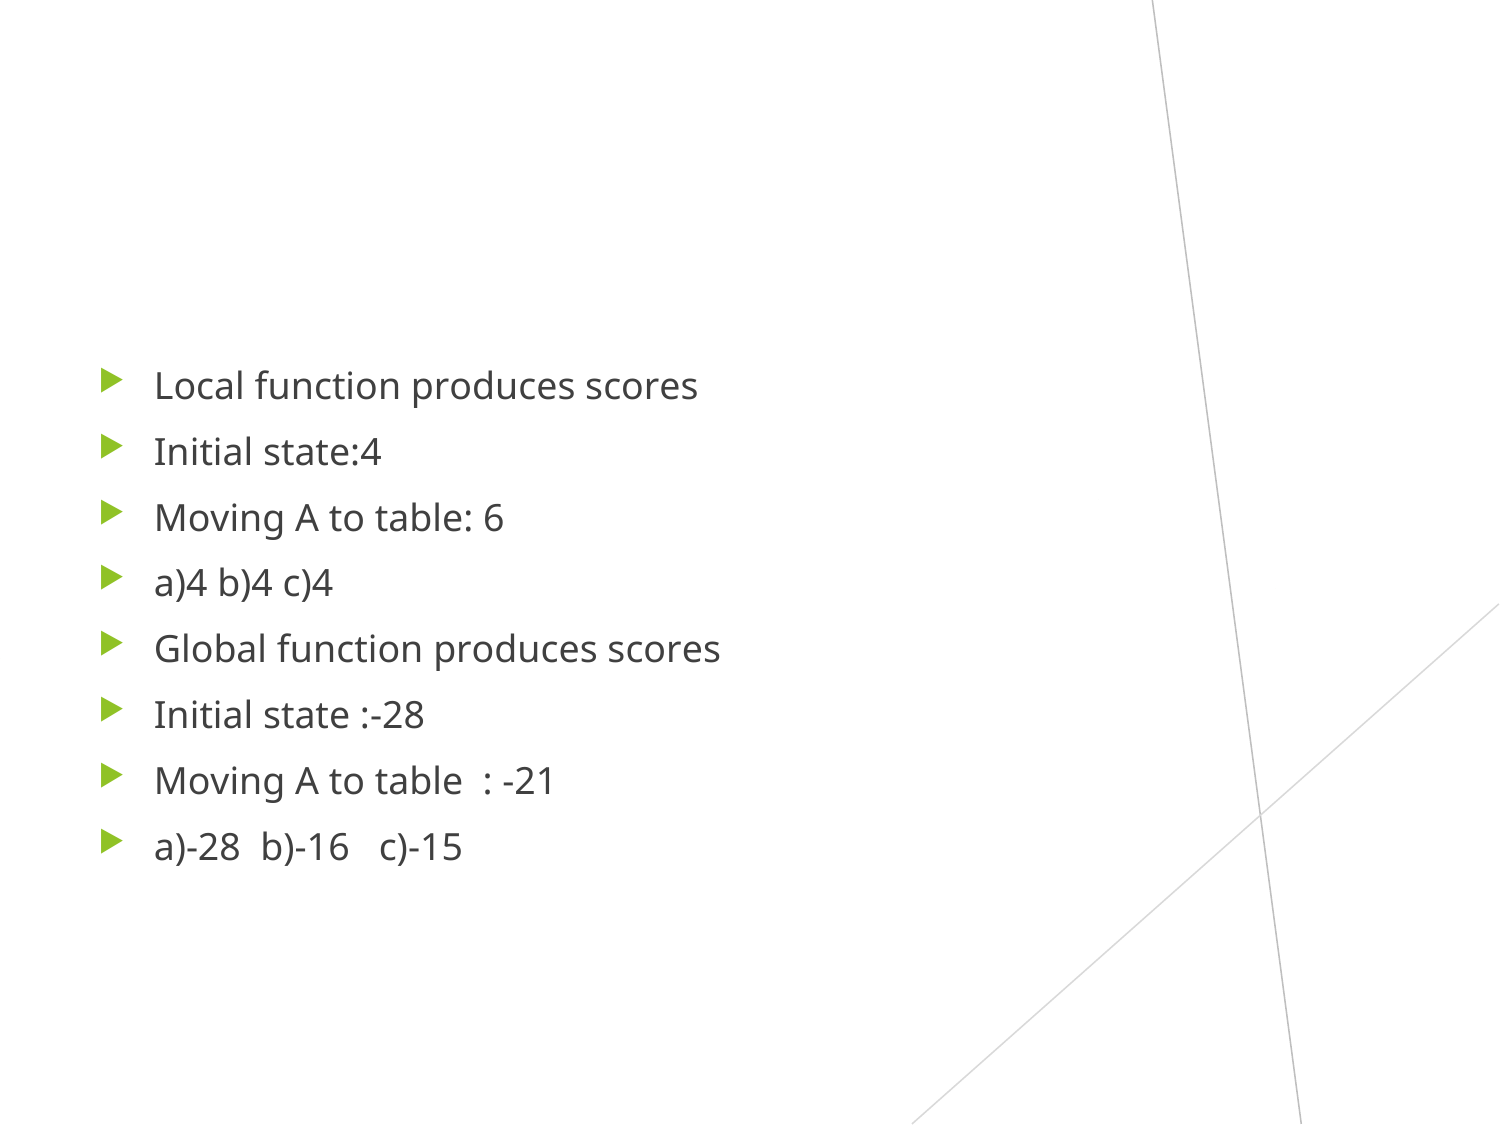

#
Local function produces scores
Initial state:4
Moving A to table: 6
a)4 b)4 c)4
Global function produces scores
Initial state :-28
Moving A to table : -21
a)-28 b)-16 c)-15